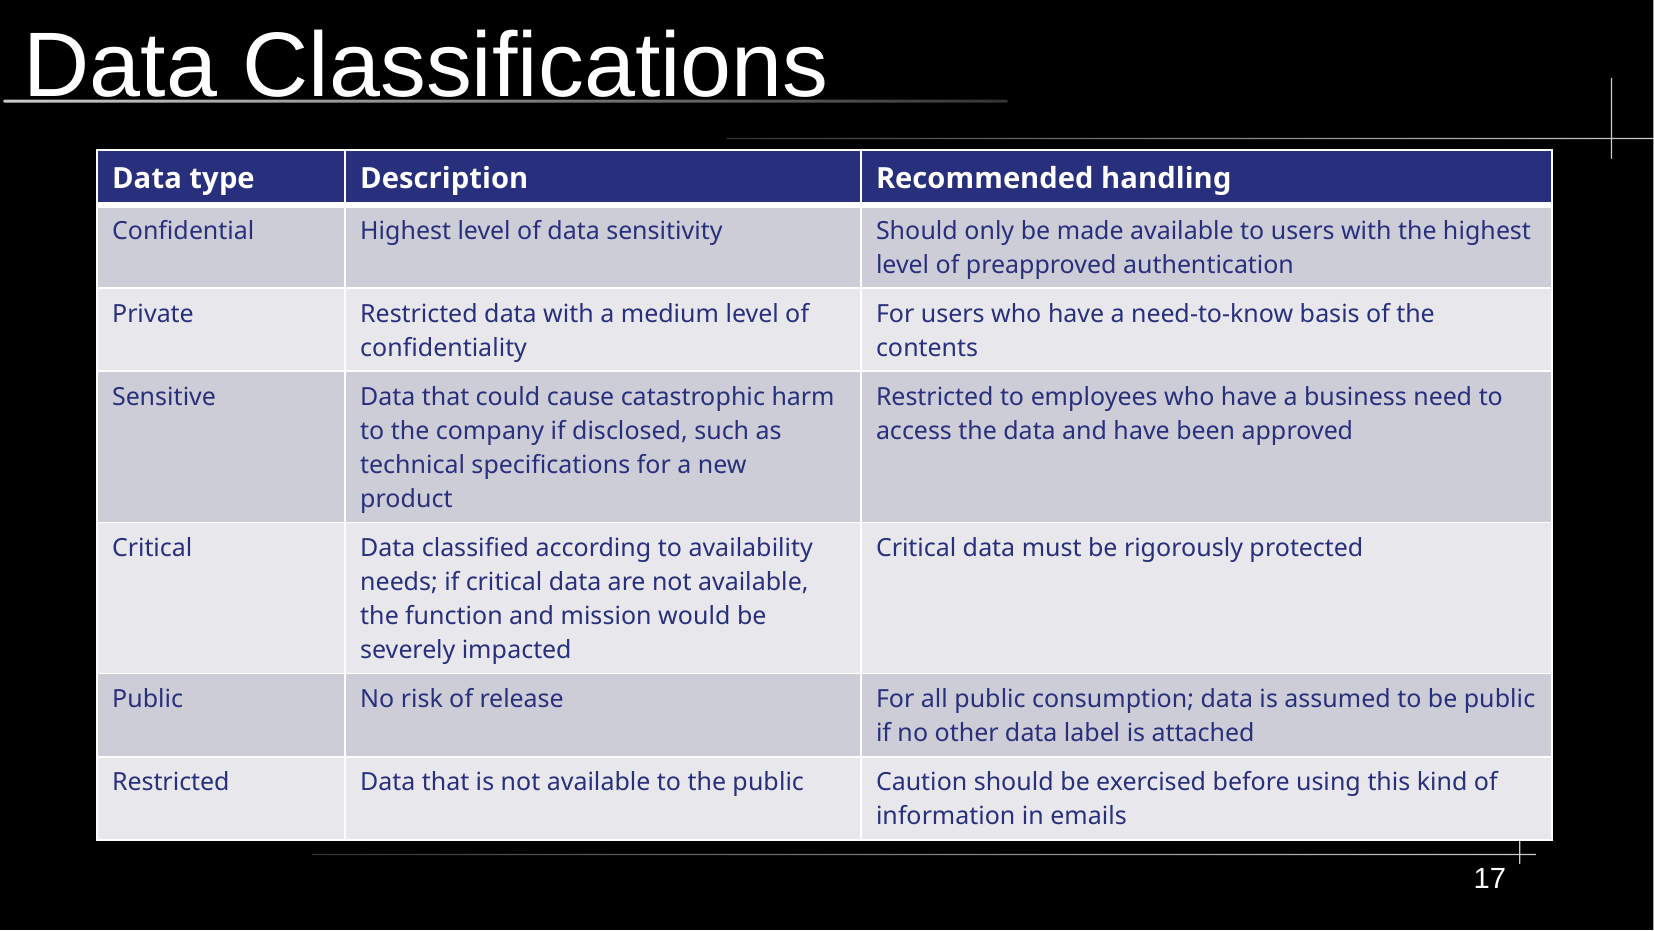

# Data Classifications
| Data type | Description | Recommended handling |
| --- | --- | --- |
| Confidential | Highest level of data sensitivity | Should only be made available to users with the highest level of preapproved authentication |
| Private | Restricted data with a medium level of confidentiality | For users who have a need-to-know basis of the contents |
| Sensitive | Data that could cause catastrophic harm to the company if disclosed, such as technical specifications for a new product | Restricted to employees who have a business need to access the data and have been approved |
| Critical | Data classified according to availability needs; if critical data are not available, the function and mission would be severely impacted | Critical data must be rigorously protected |
| Public | No risk of release | For all public consumption; data is assumed to be public if no other data label is attached |
| Restricted | Data that is not available to the public | Caution should be exercised before using this kind of information in emails |
17